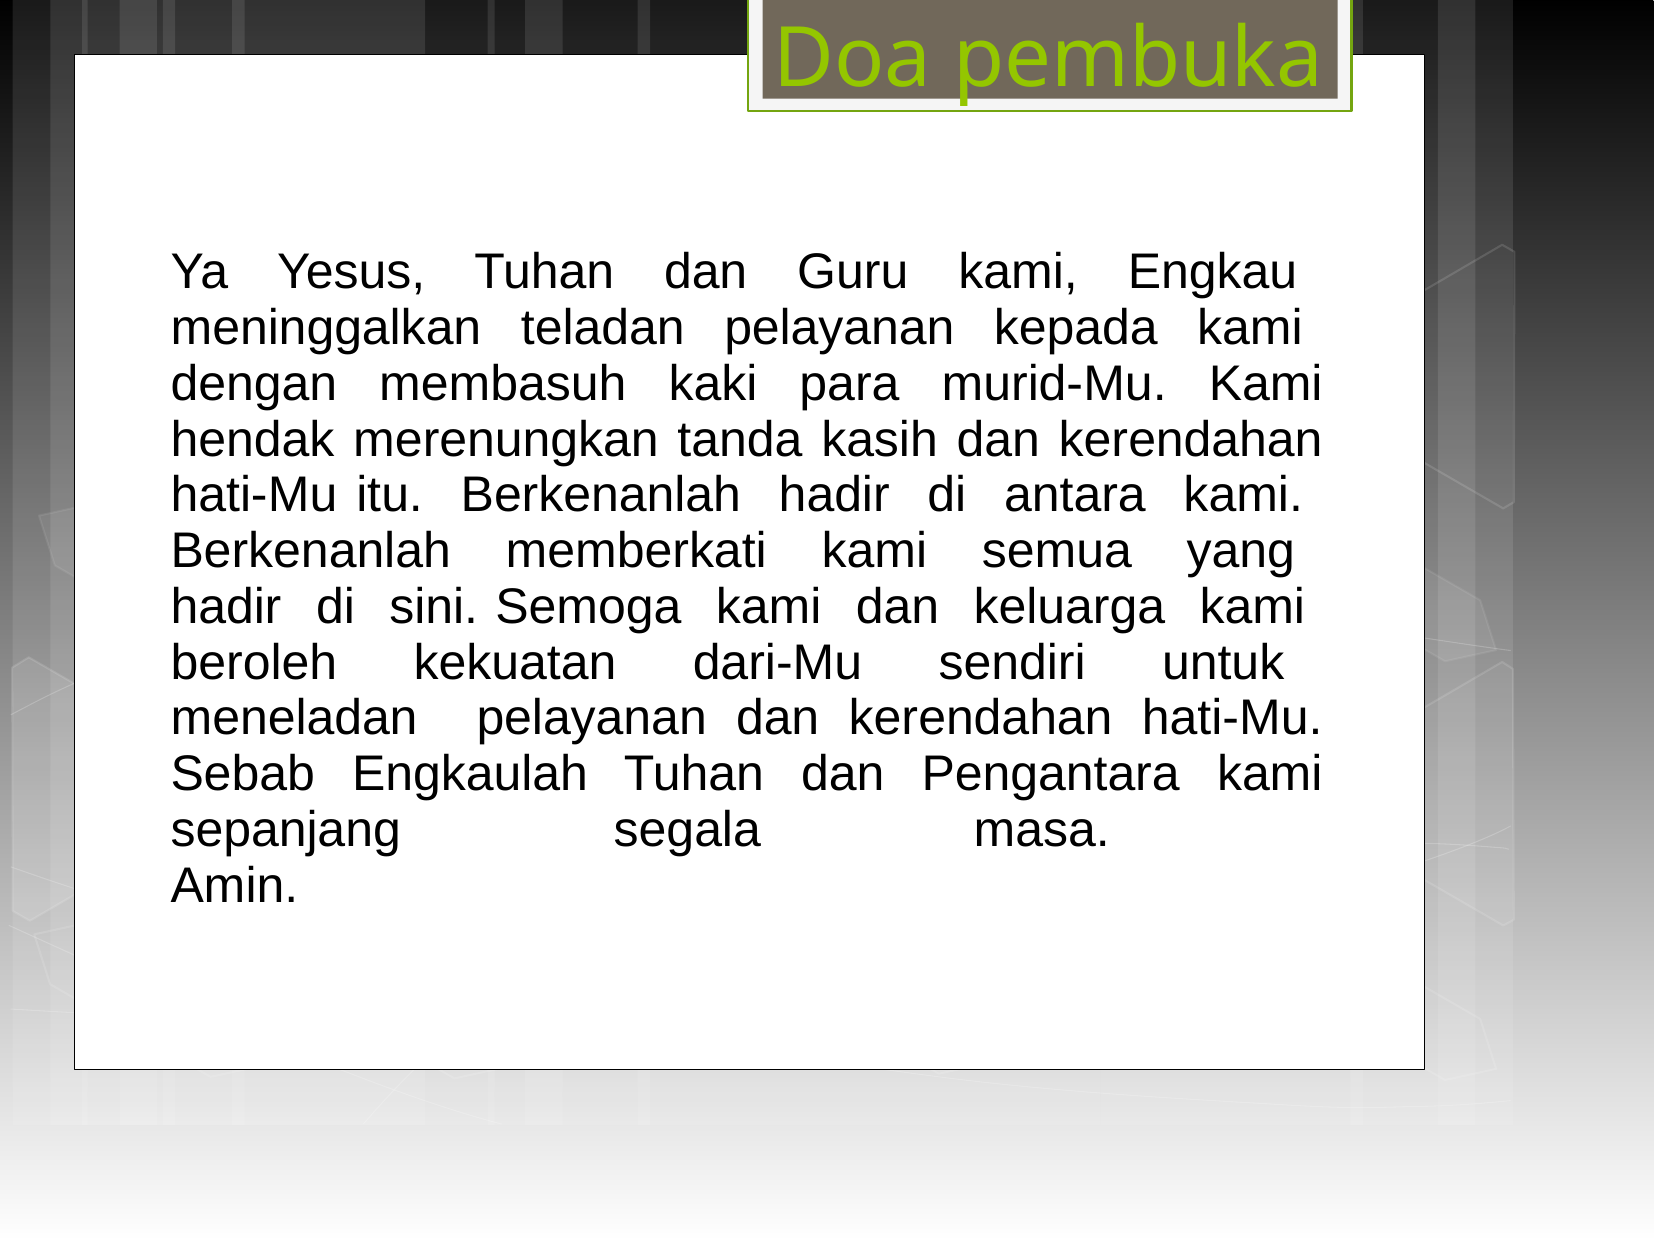

# Doa pembuka
Ya Yesus, Tuhan dan Guru kami, Engkau meninggalkan teladan pelayanan kepada kami dengan membasuh kaki para murid-Mu. Kami hendak merenungkan tanda kasih dan kerendahan hati-Mu itu. Berkenanlah hadir di antara kami. Berkenanlah memberkati kami semua yang hadir di sini. Semoga kami dan keluarga kami beroleh kekuatan dari-Mu sendiri untuk meneladan pelayanan dan kerendahan hati-Mu. Sebab Engkaulah Tuhan dan Pengantara kami sepanjang segala masa.
Amin.